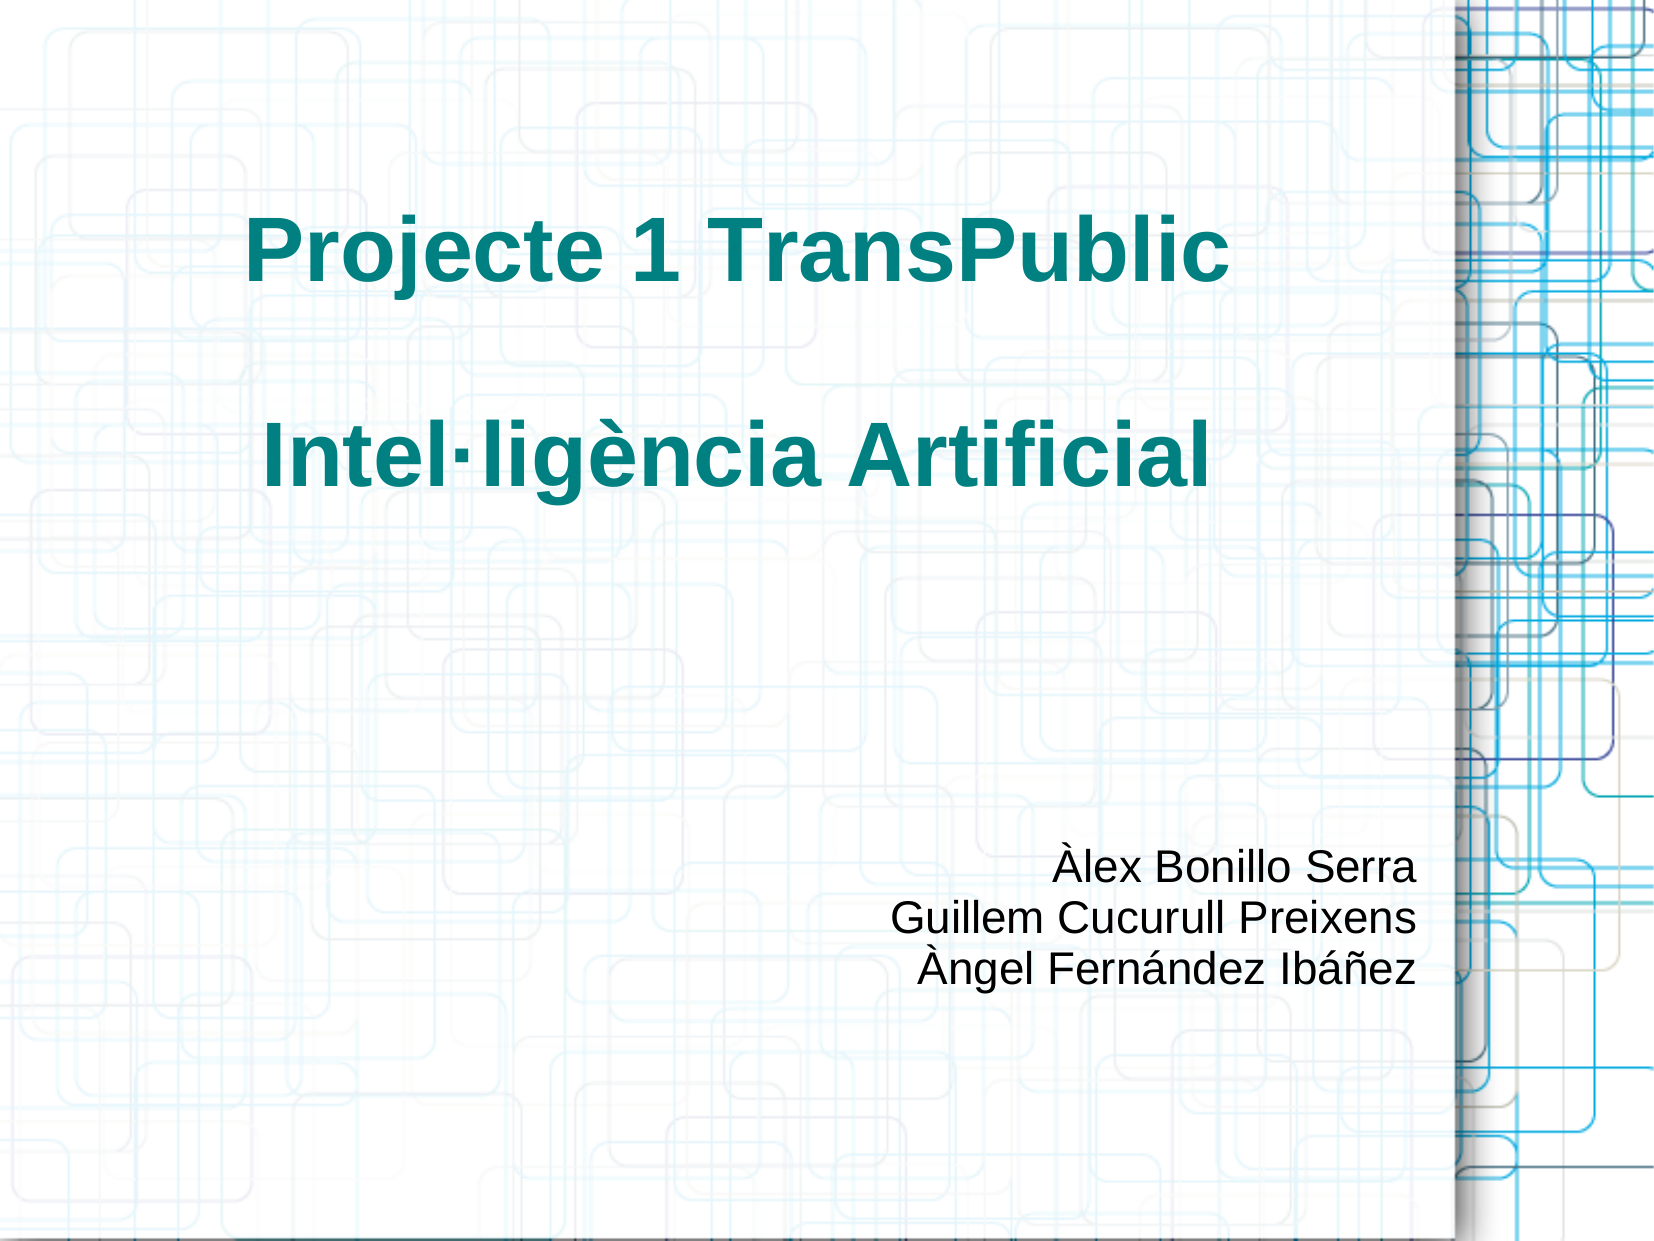

# Projecte 1 TransPublic
Intel·ligència Artificial
Àlex Bonillo Serra
Guillem Cucurull Preixens
Àngel Fernández Ibáñez